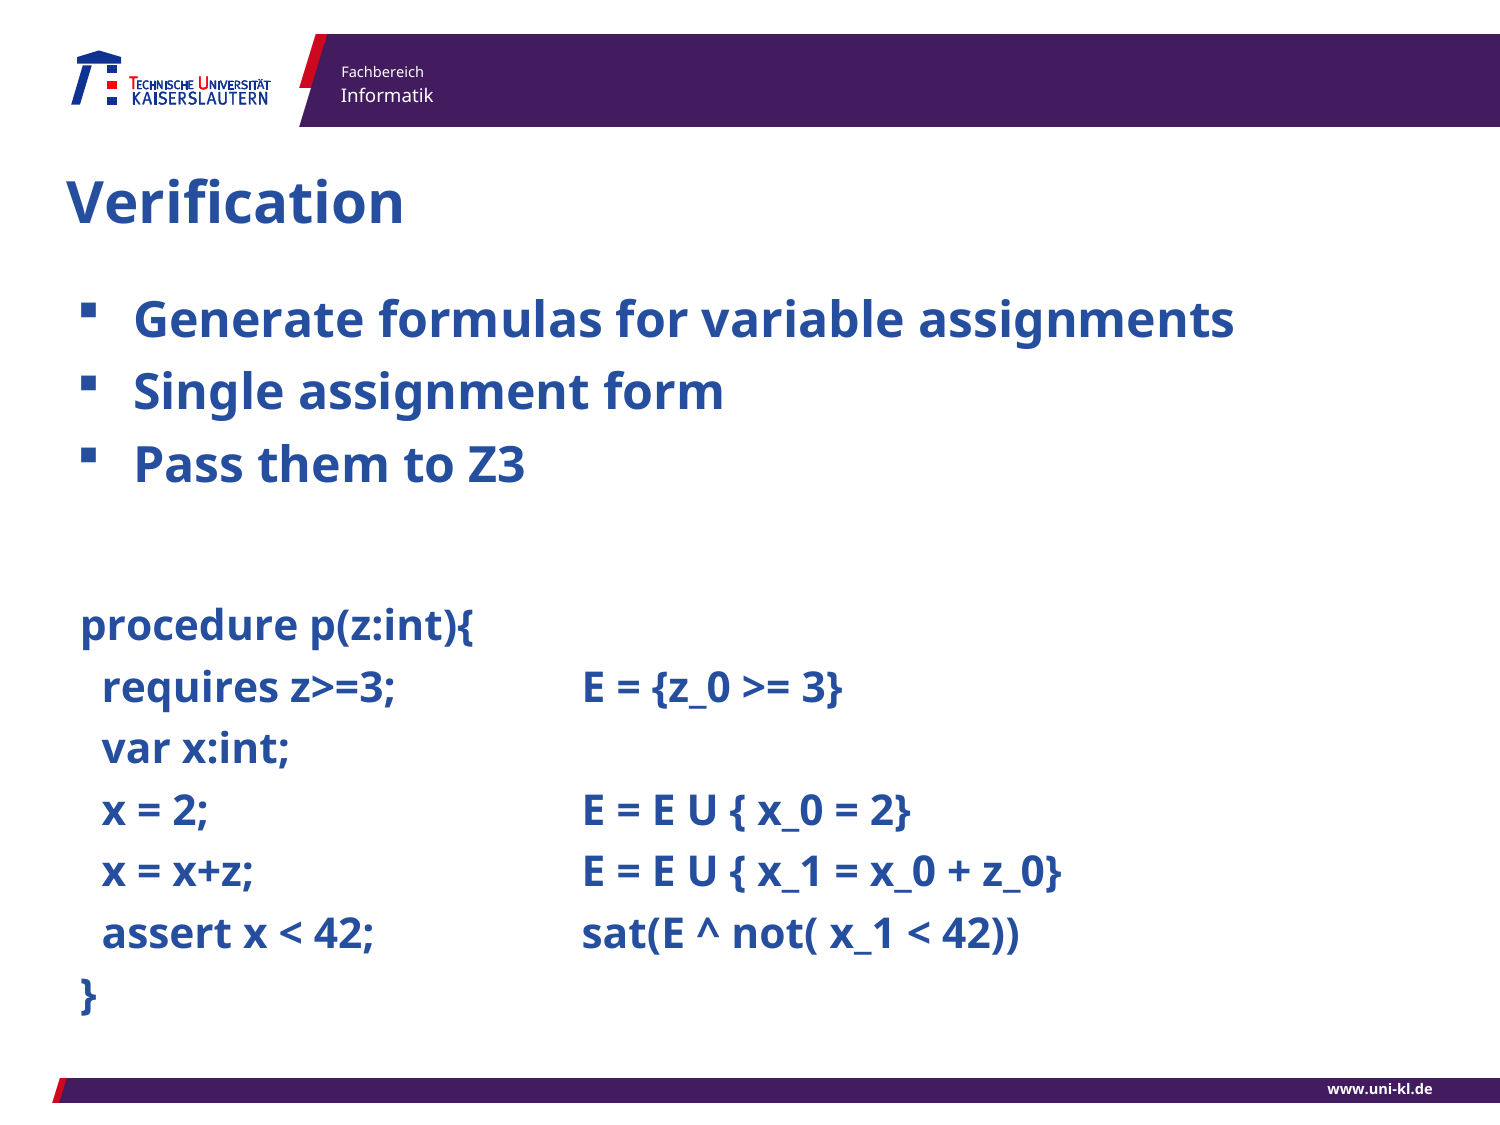

# Verification
Generate formulas for variable assignments
Single assignment form
Pass them to Z3
procedure p(z:int){
 requires z>=3;
 var x:int;
 x = 2;
 x = x+z;
 assert x < 42;
}
E = {z_0 >= 3}
E = E U { x_0 = 2}
E = E U { x_1 = x_0 + z_0}
sat(E ^ not( x_1 < 42))